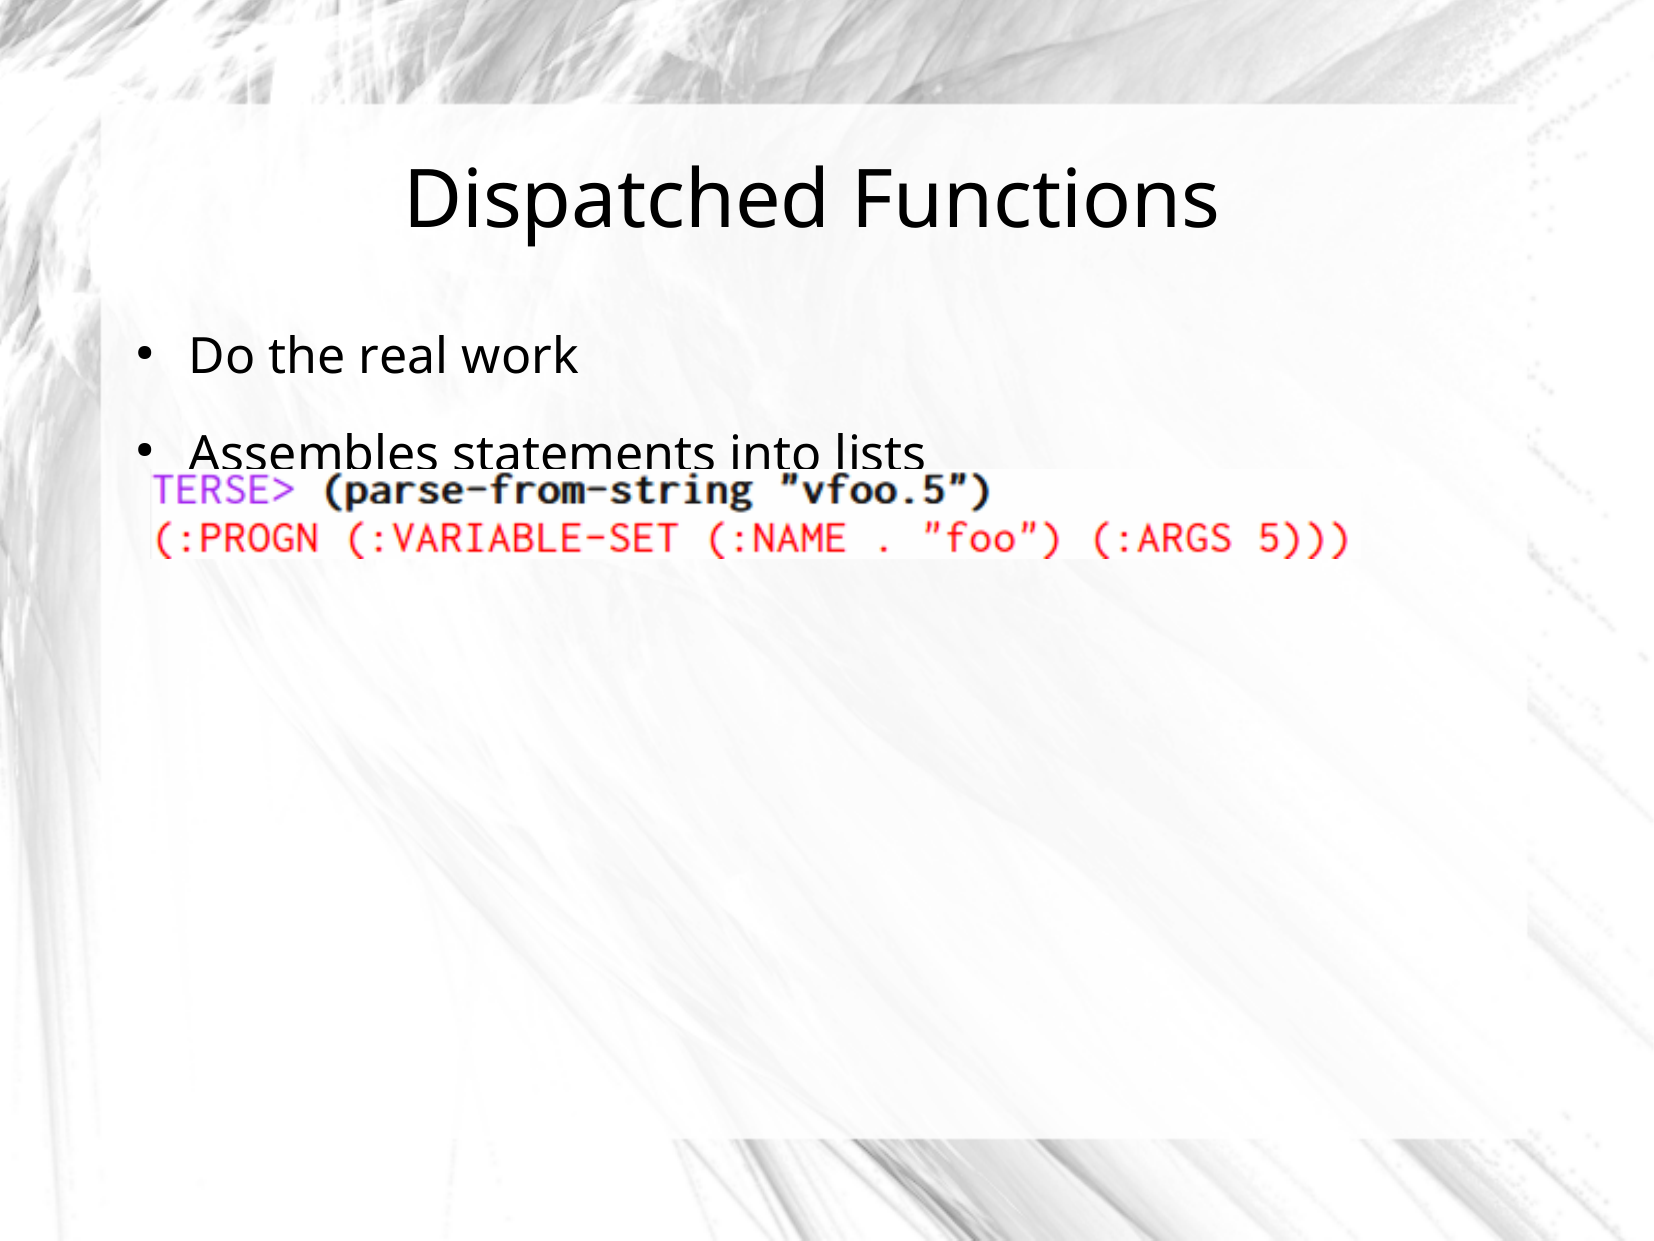

# Dispatched Functions
Do the real work
Assembles statements into lists